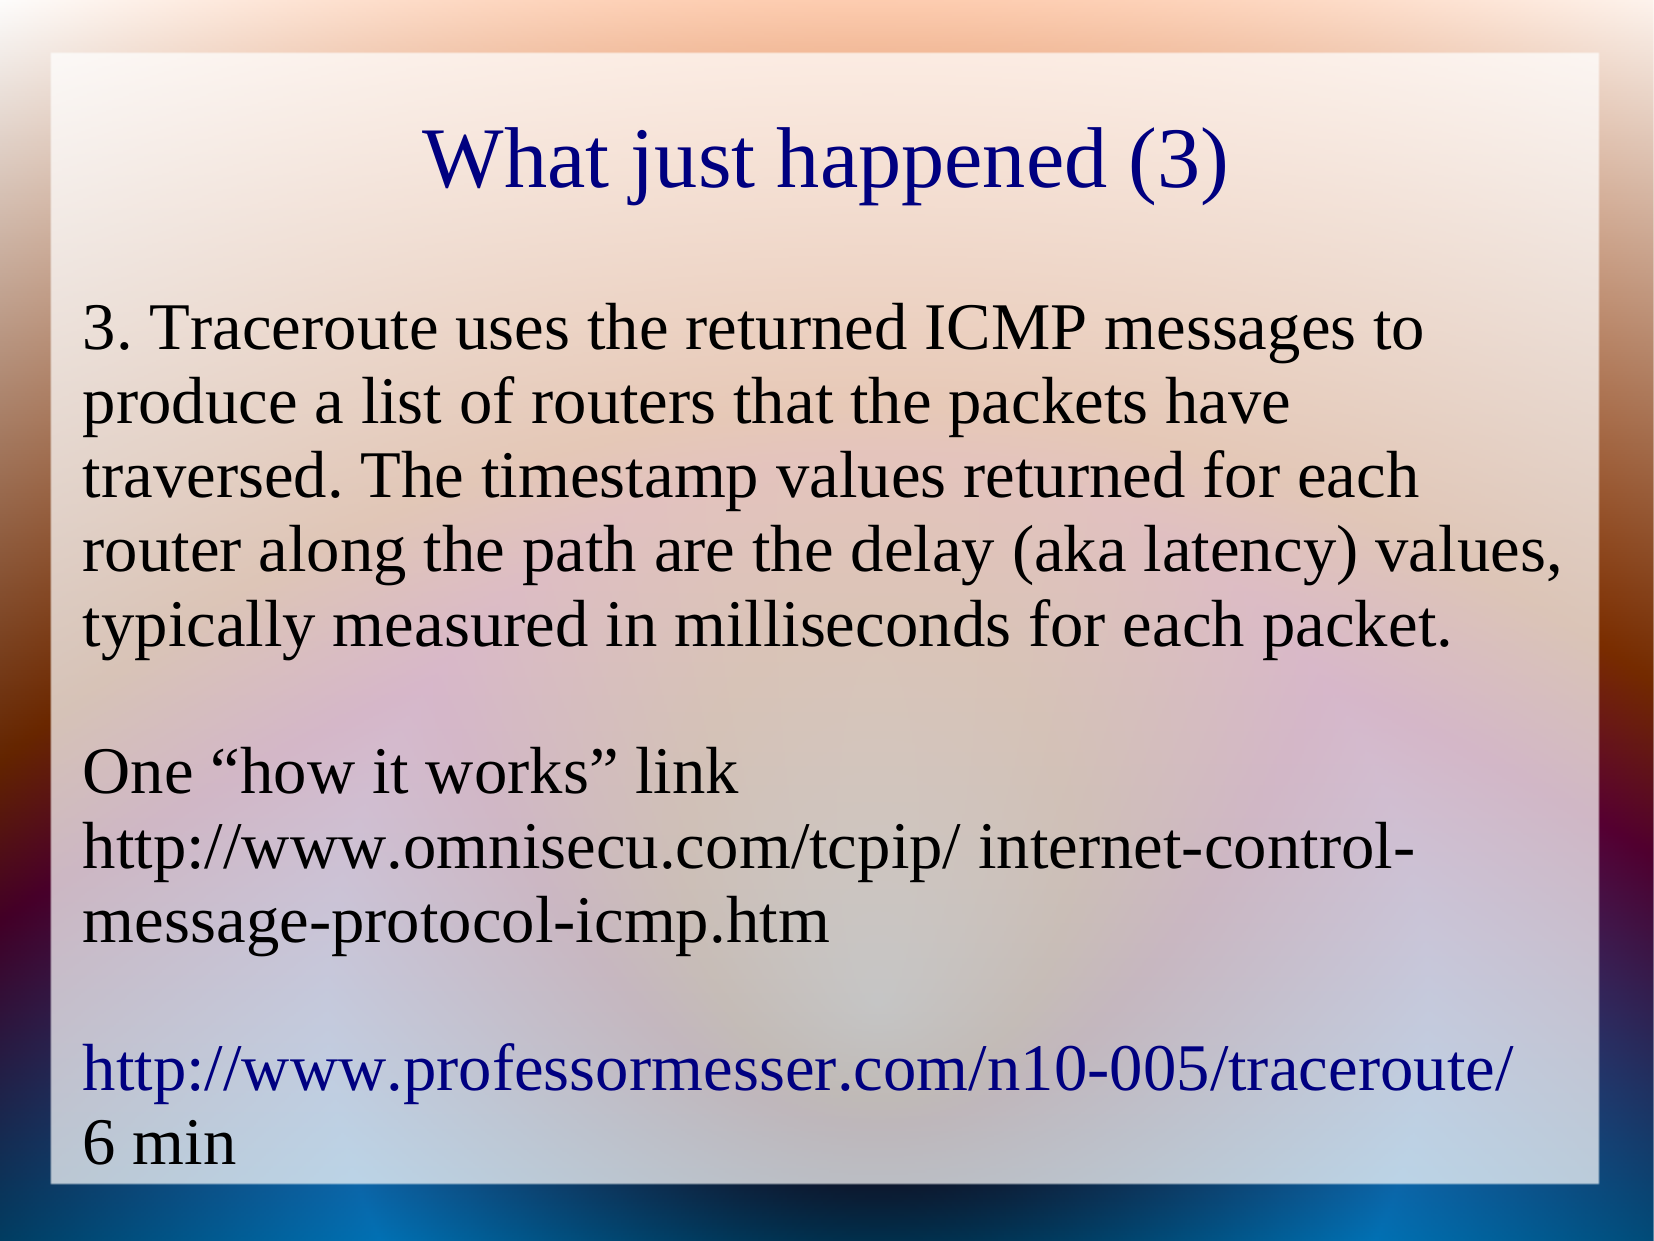

# What just happened (3)
3. Traceroute uses the returned ICMP messages to produce a list of routers that the packets have traversed. The timestamp values returned for each router along the path are the delay (aka latency) values, typically measured in milliseconds for each packet.
One “how it works” link http://www.omnisecu.com/tcpip/ internet-control-message-protocol-icmp.htm
http://www.professormesser.com/n10-005/traceroute/
6 min